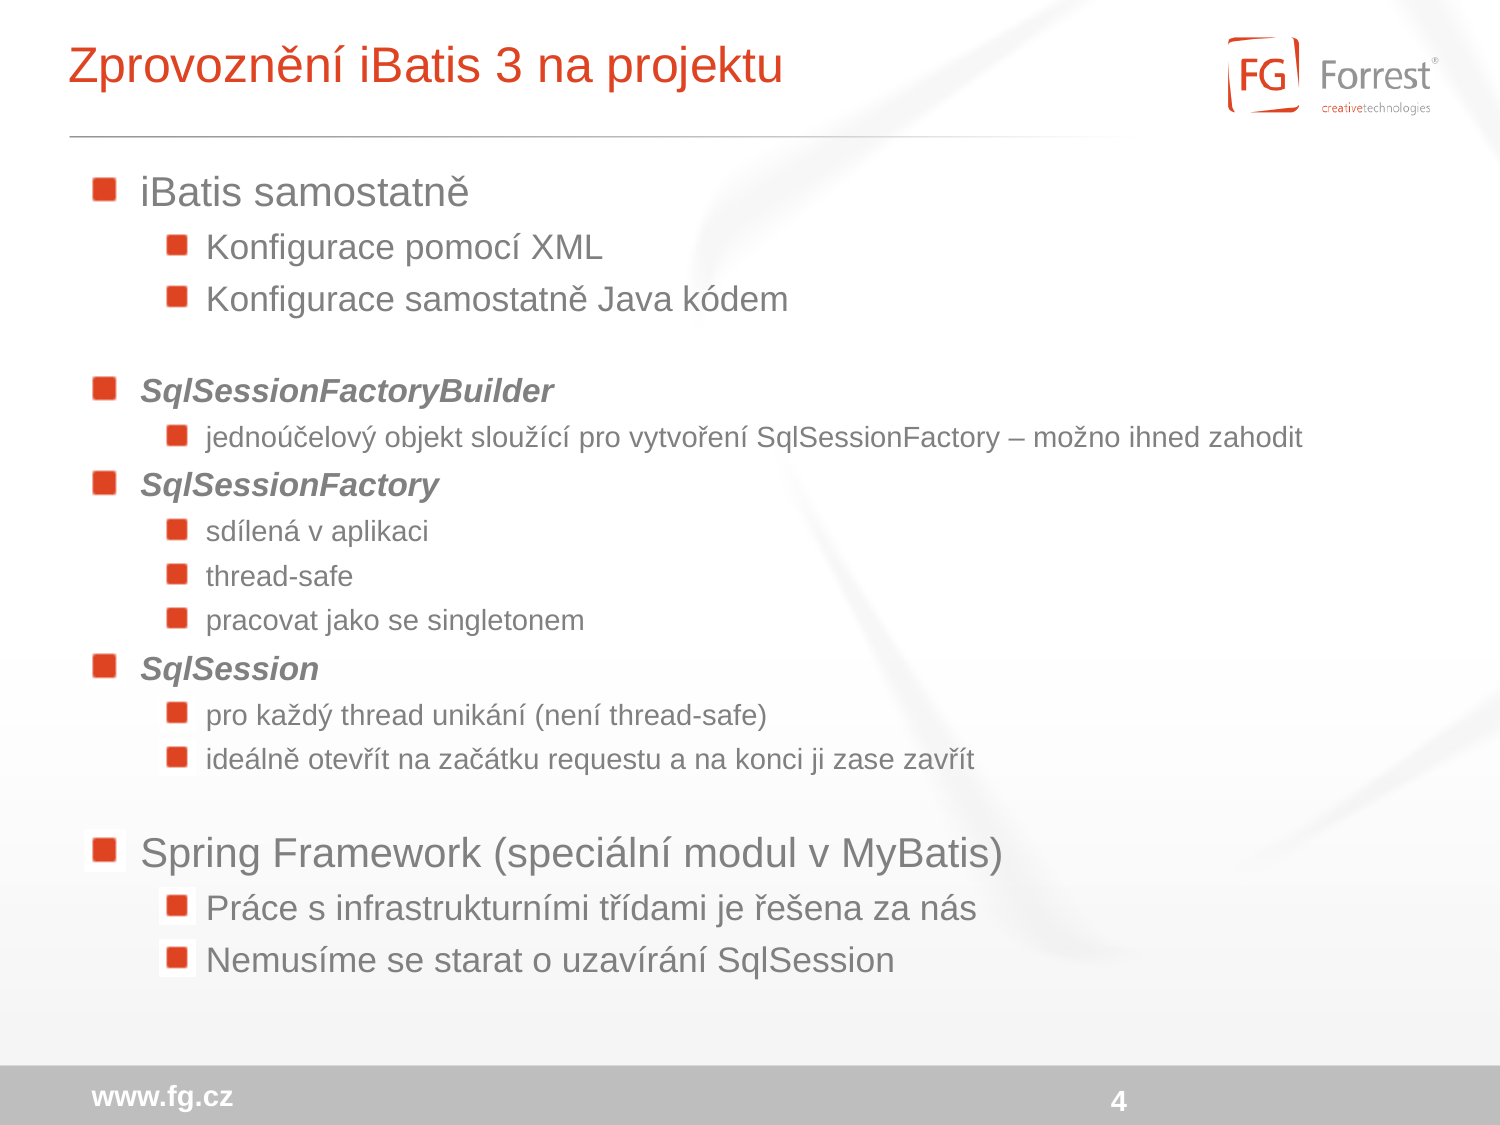

# Zprovoznění iBatis 3 na projektu
iBatis samostatně
Konfigurace pomocí XML
Konfigurace samostatně Java kódem
SqlSessionFactoryBuilder
jednoúčelový objekt sloužící pro vytvoření SqlSessionFactory – možno ihned zahodit
SqlSessionFactory
sdílená v aplikaci
thread-safe
pracovat jako se singletonem
SqlSession
pro každý thread unikání (není thread-safe)
ideálně otevřít na začátku requestu a na konci ji zase zavřít
Spring Framework (speciální modul v MyBatis)
Práce s infrastrukturními třídami je řešena za nás
Nemusíme se starat o uzavírání SqlSession
www.fg.cz